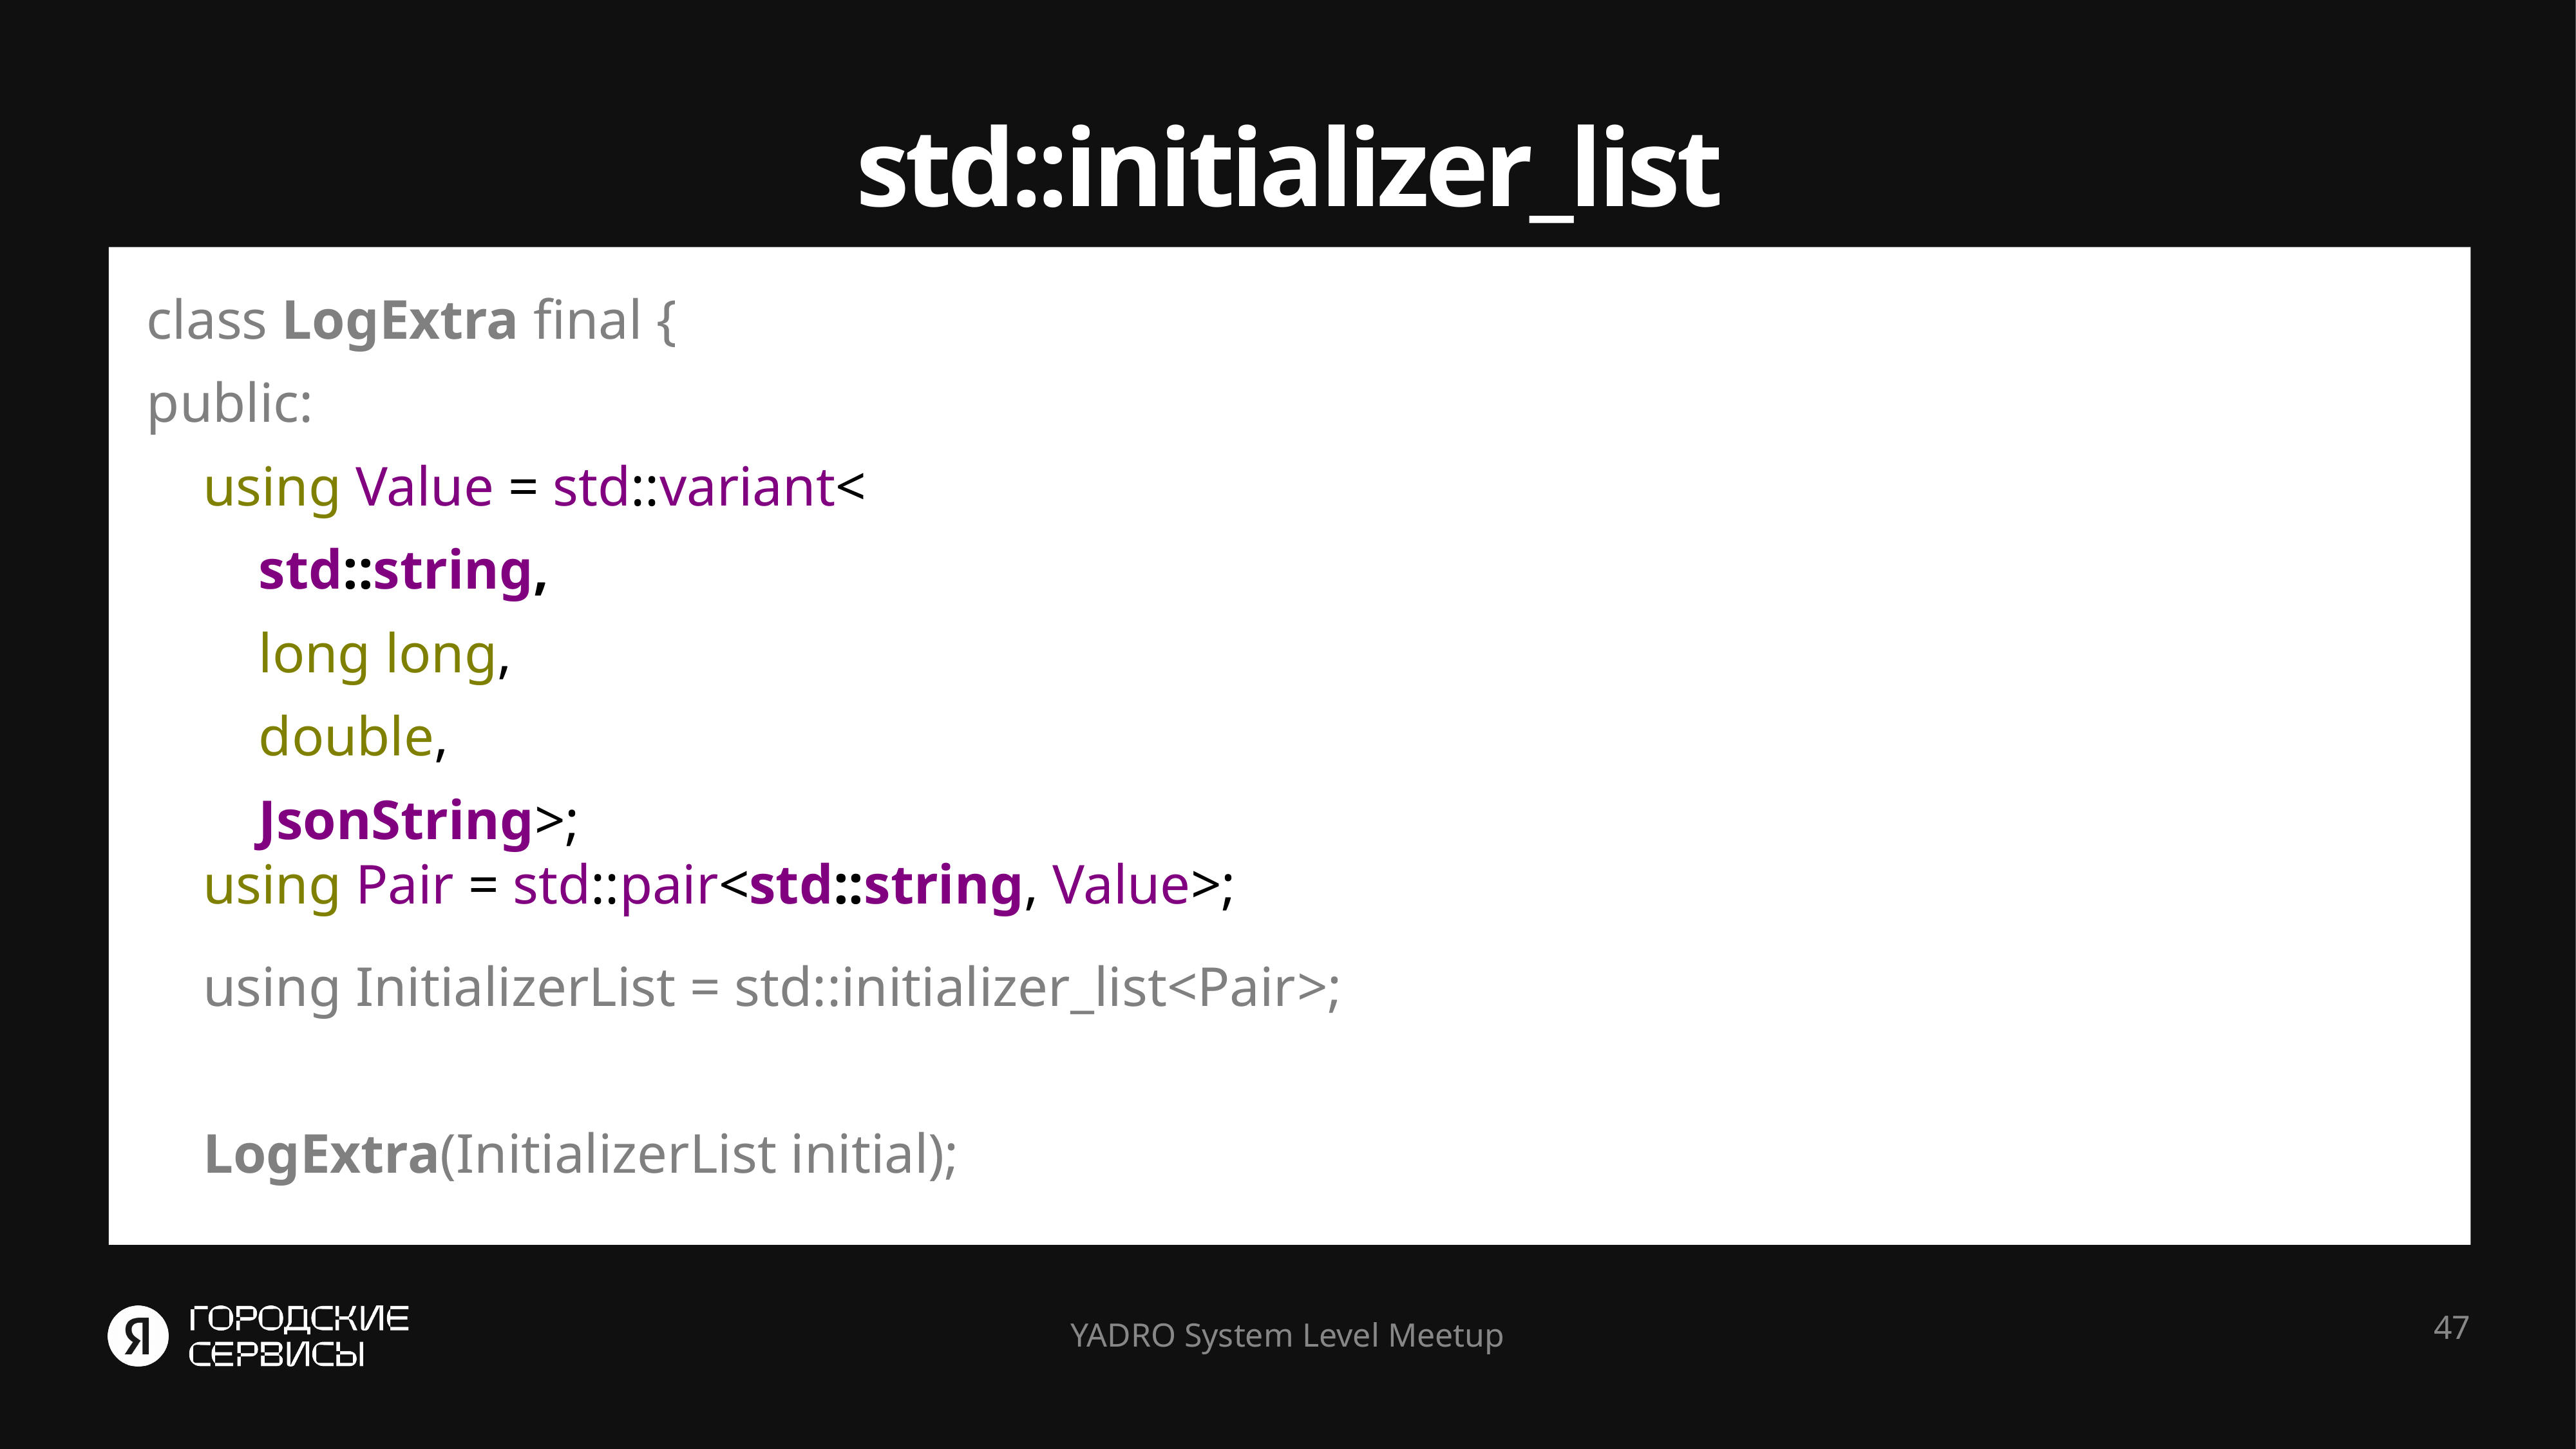

std::initializer_list
# class LogExtra final {
public:
 using Value = std::variant<
 std::string,
 long long,
 double,
 JsonString>;
 using Pair = std::pair<std::string, Value>;
 using InitializerList = std::initializer_list<Pair>;
 LogExtra(InitializerList initial);
YADRO System Level Meetup